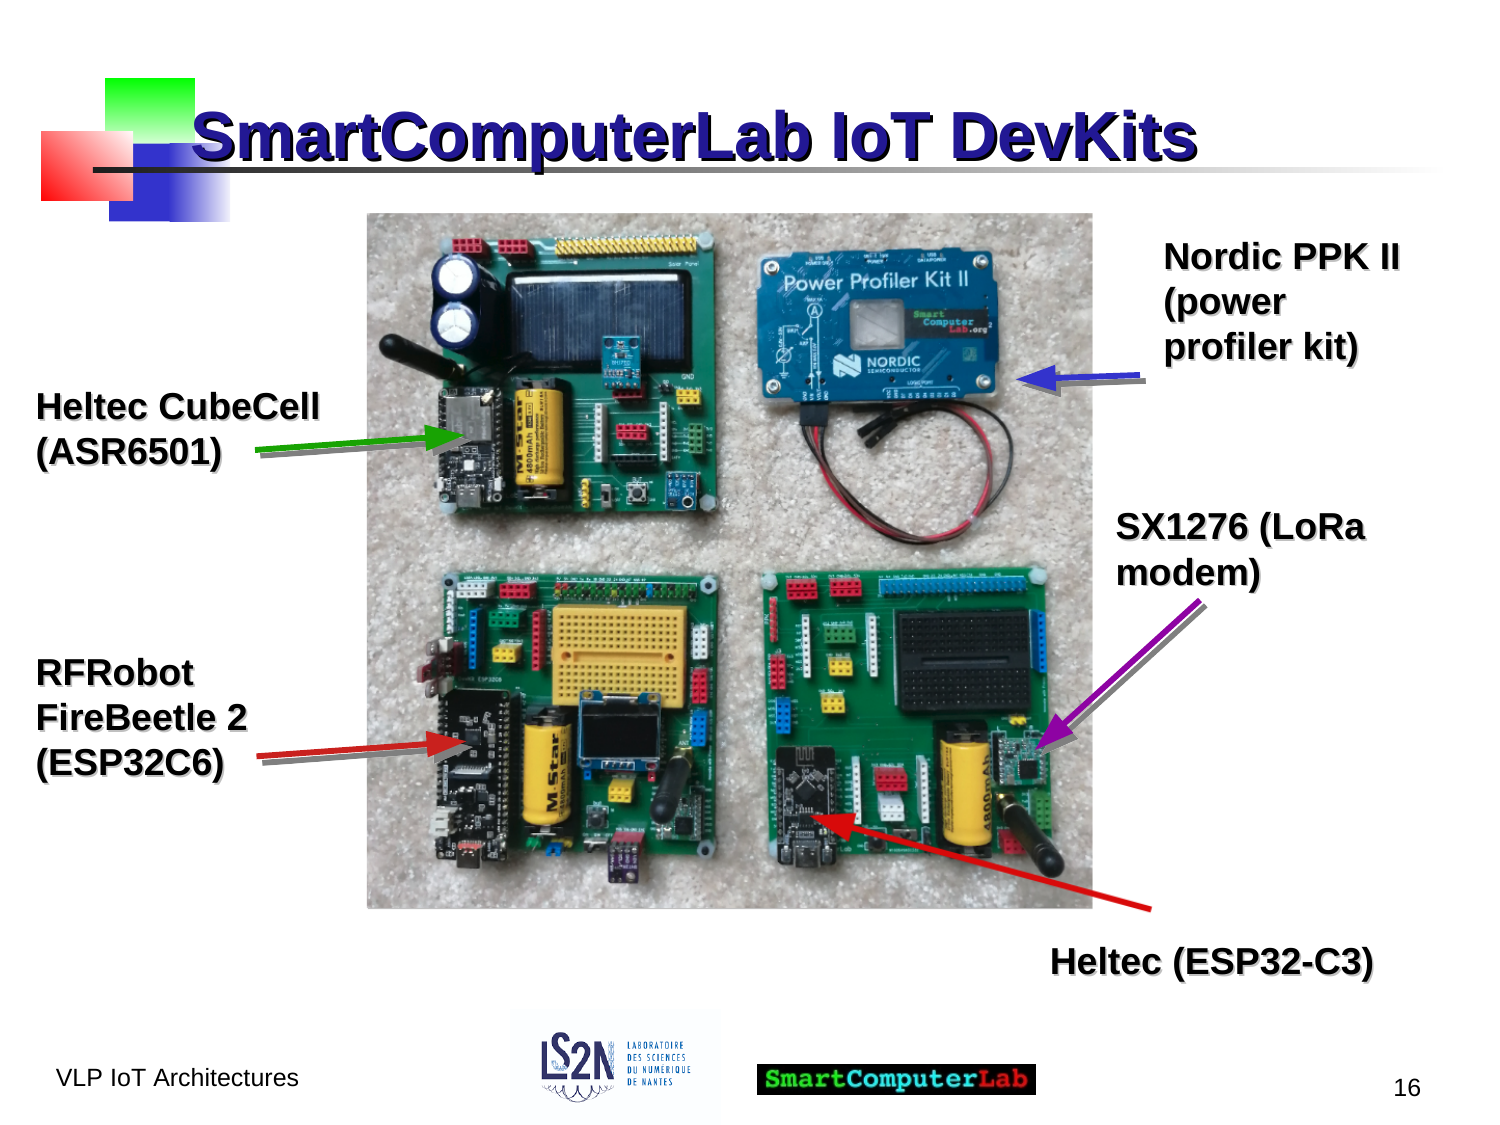

# SmartComputerLab IoT DevKits
Nordic PPK II
(power profiler kit)
Heltec CubeCell (ASR6501)
SX1276 (LoRa modem)
RFRobot FireBeetle 2 (ESP32C6)
Heltec (ESP32-C3)
16